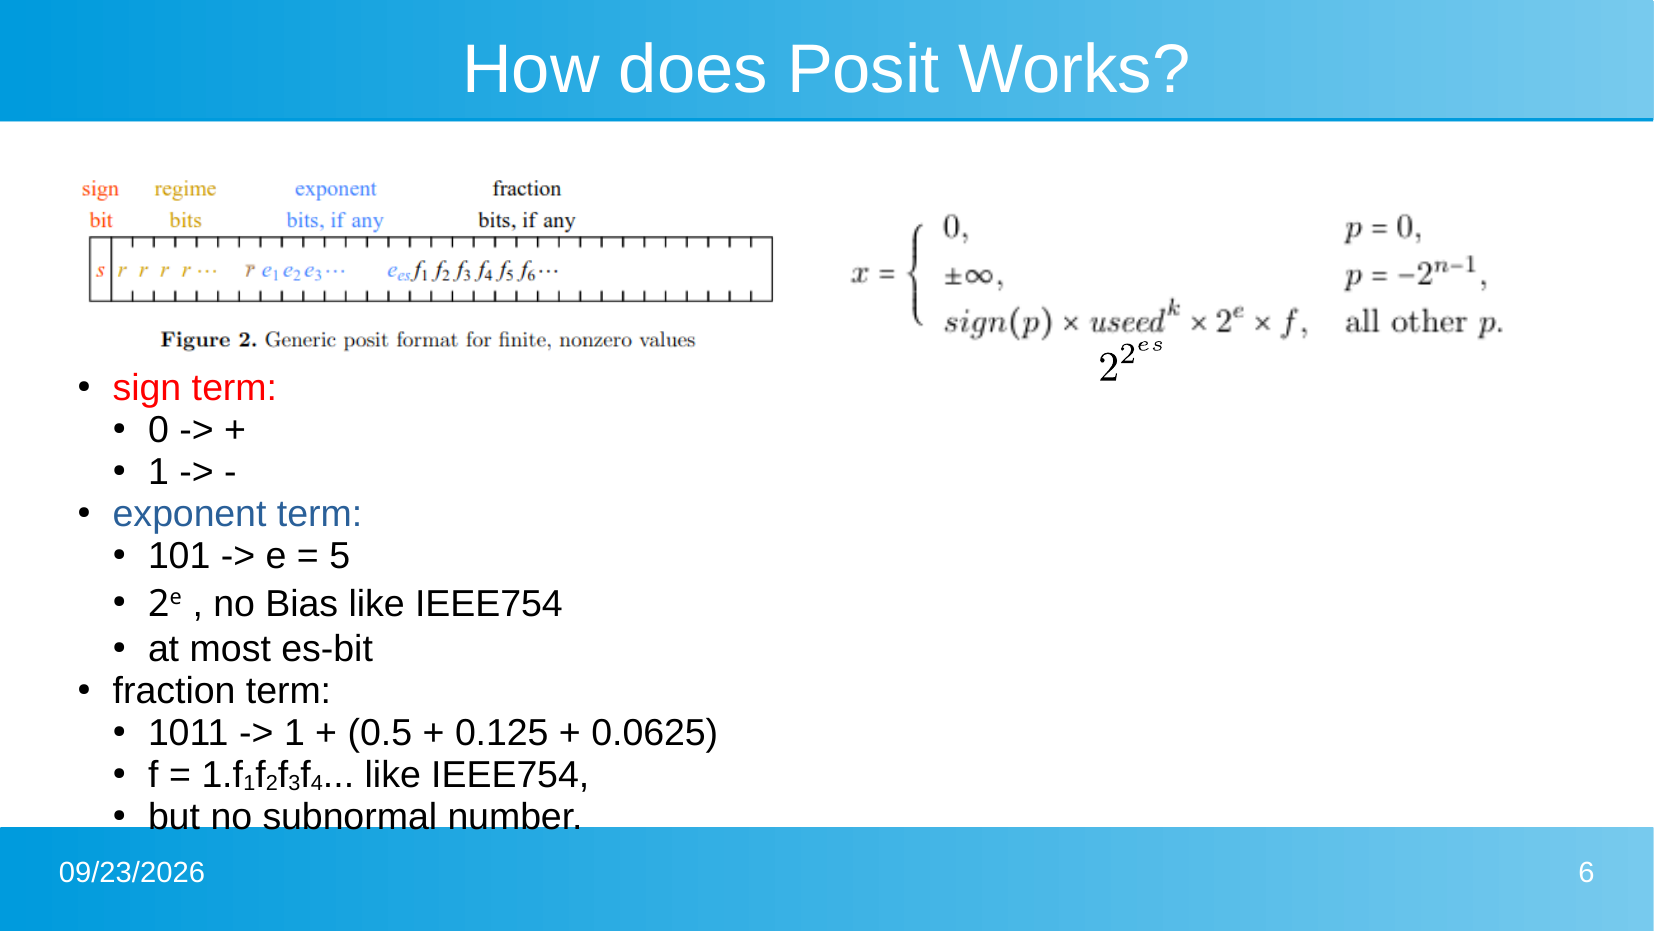

# How does Posit Works?
sign term:
0 -> +
1 -> -
exponent term:
101 -> e = 5
2e , no Bias like IEEE754
at most es-bit
fraction term:
1011 -> 1 + (0.5 + 0.125 + 0.0625)
f = 1.f1f2f3f4... like IEEE754,
but no subnormal number.
6